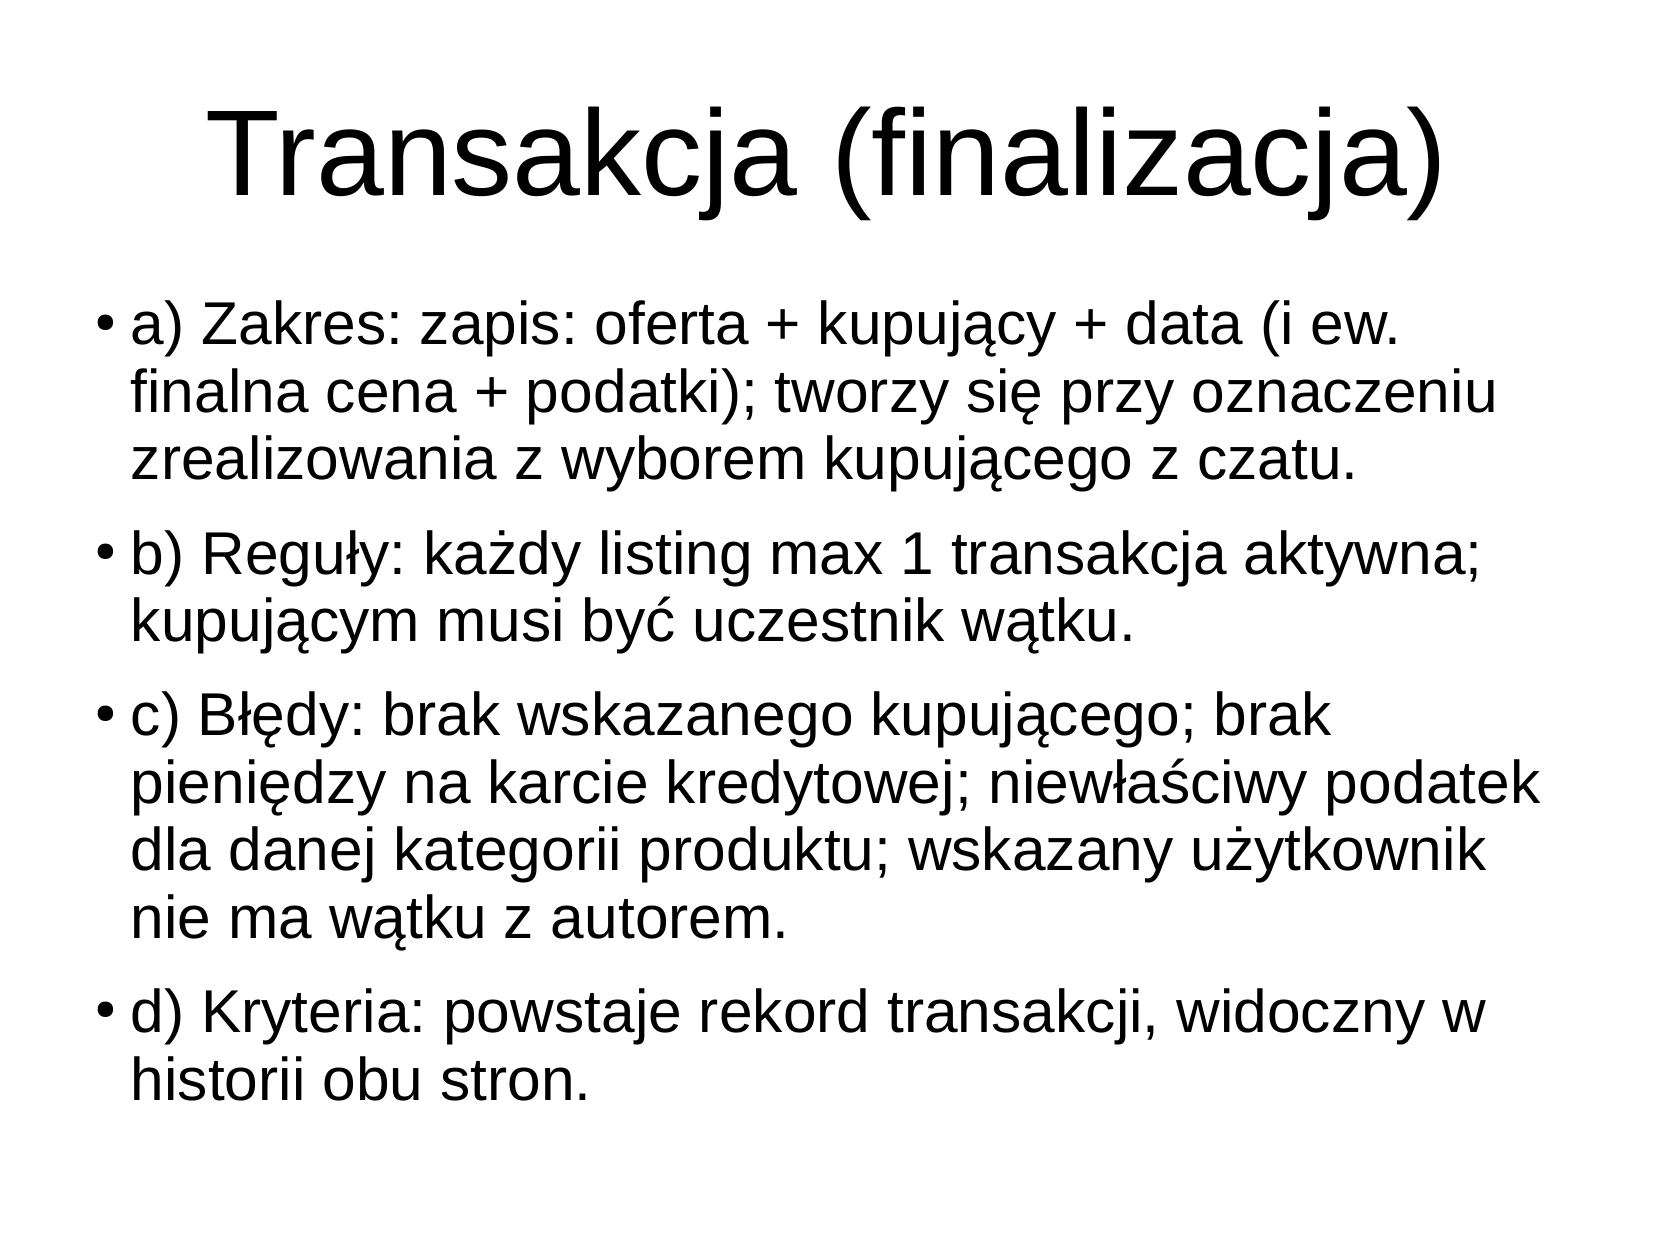

# Transakcja (finalizacja)
a) Zakres: zapis: oferta + kupujący + data (i ew. finalna cena + podatki); tworzy się przy oznaczeniu zrealizowania z wyborem kupującego z czatu.
b) Reguły: każdy listing max 1 transakcja aktywna; kupującym musi być uczestnik wątku.
c) Błędy: brak wskazanego kupującego; brak pieniędzy na karcie kredytowej; niewłaściwy podatek dla danej kategorii produktu; wskazany użytkownik nie ma wątku z autorem.
d) Kryteria: powstaje rekord transakcji, widoczny w historii obu stron.